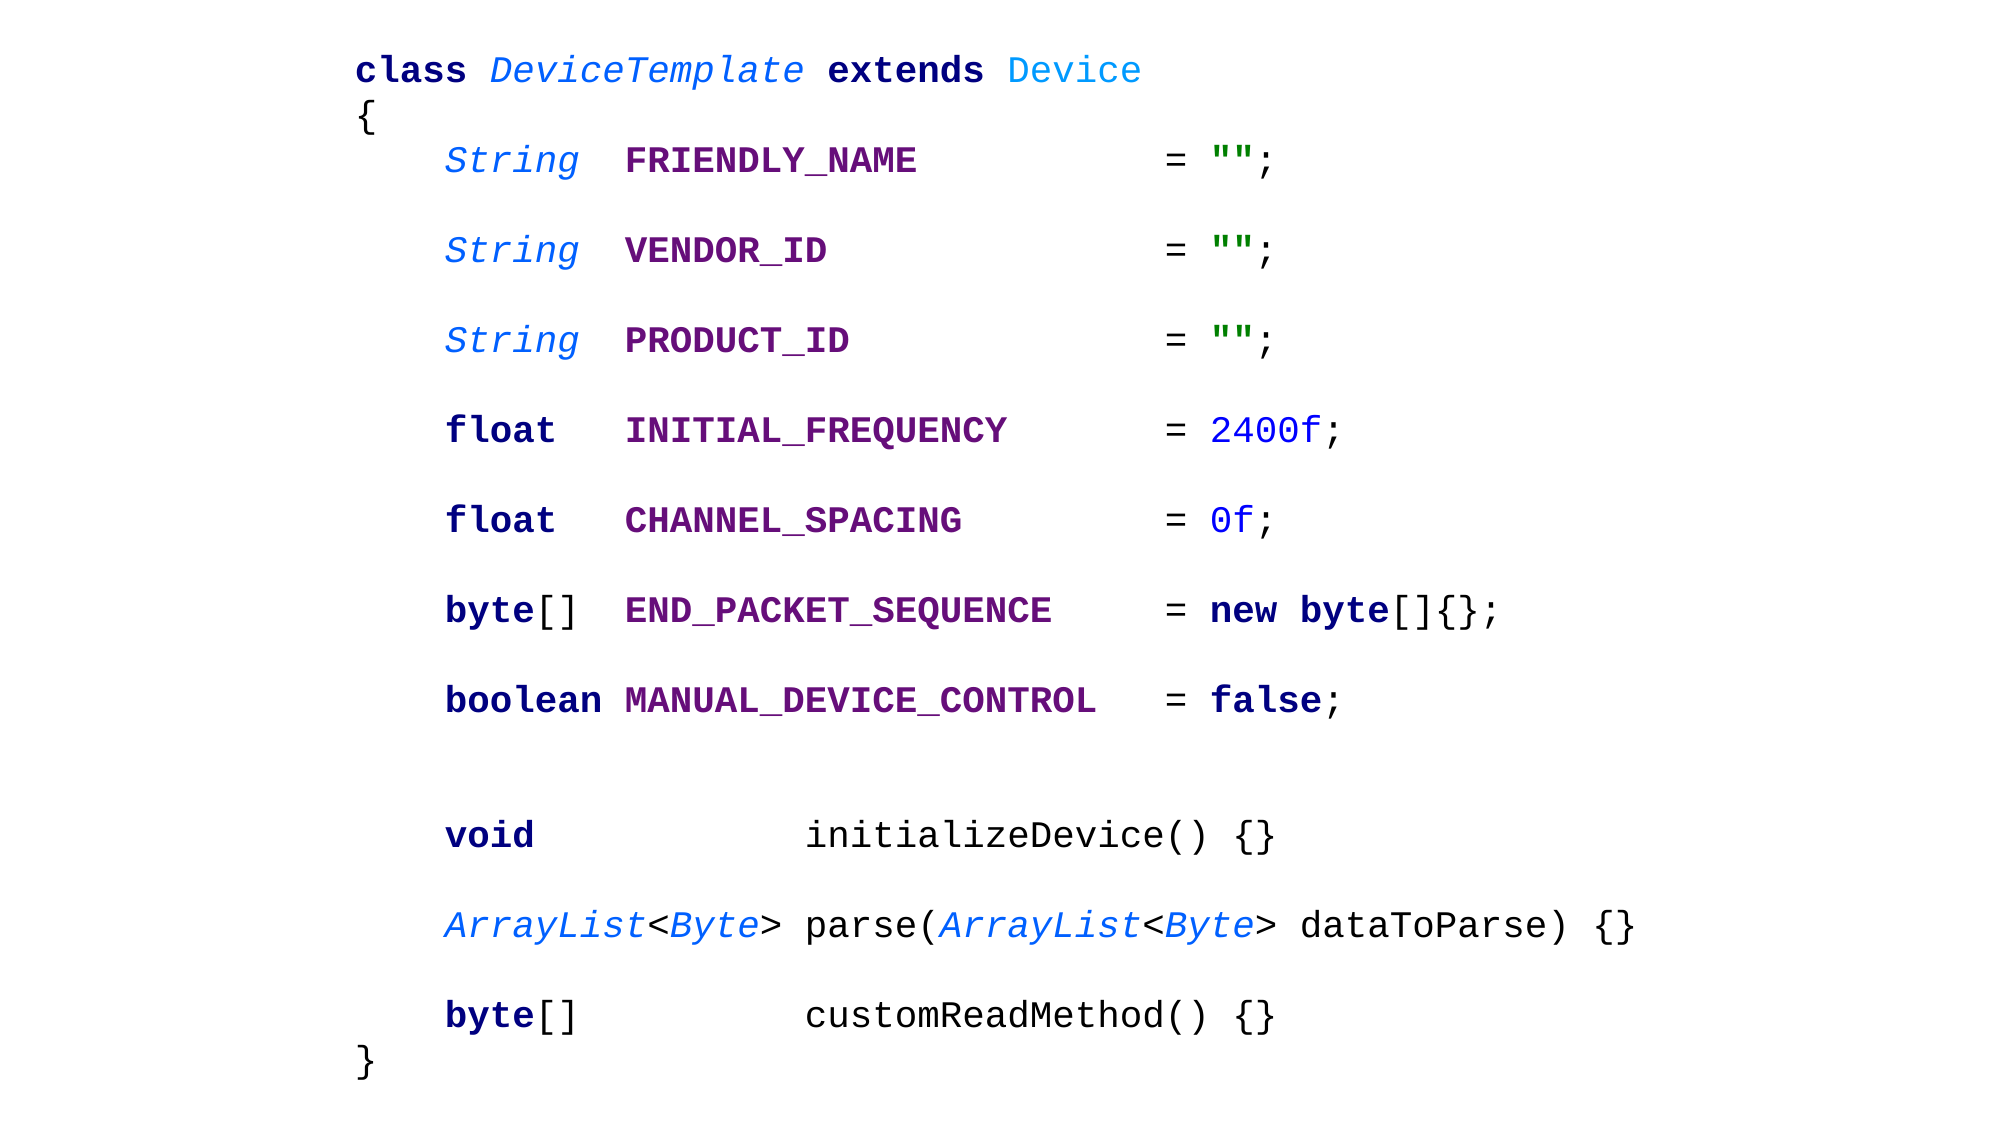

class DeviceTemplate extends Device
{
 String FRIENDLY_NAME = "";
 String VENDOR_ID = "";
 String PRODUCT_ID = "";
 float INITIAL_FREQUENCY = 2400f;
 float CHANNEL_SPACING = 0f;
 byte[] END_PACKET_SEQUENCE = new byte[]{};
 boolean MANUAL_DEVICE_CONTROL = false;
 void initializeDevice() {}
 ArrayList<Byte> parse(ArrayList<Byte> dataToParse) {}
 byte[] customReadMethod() {}
}